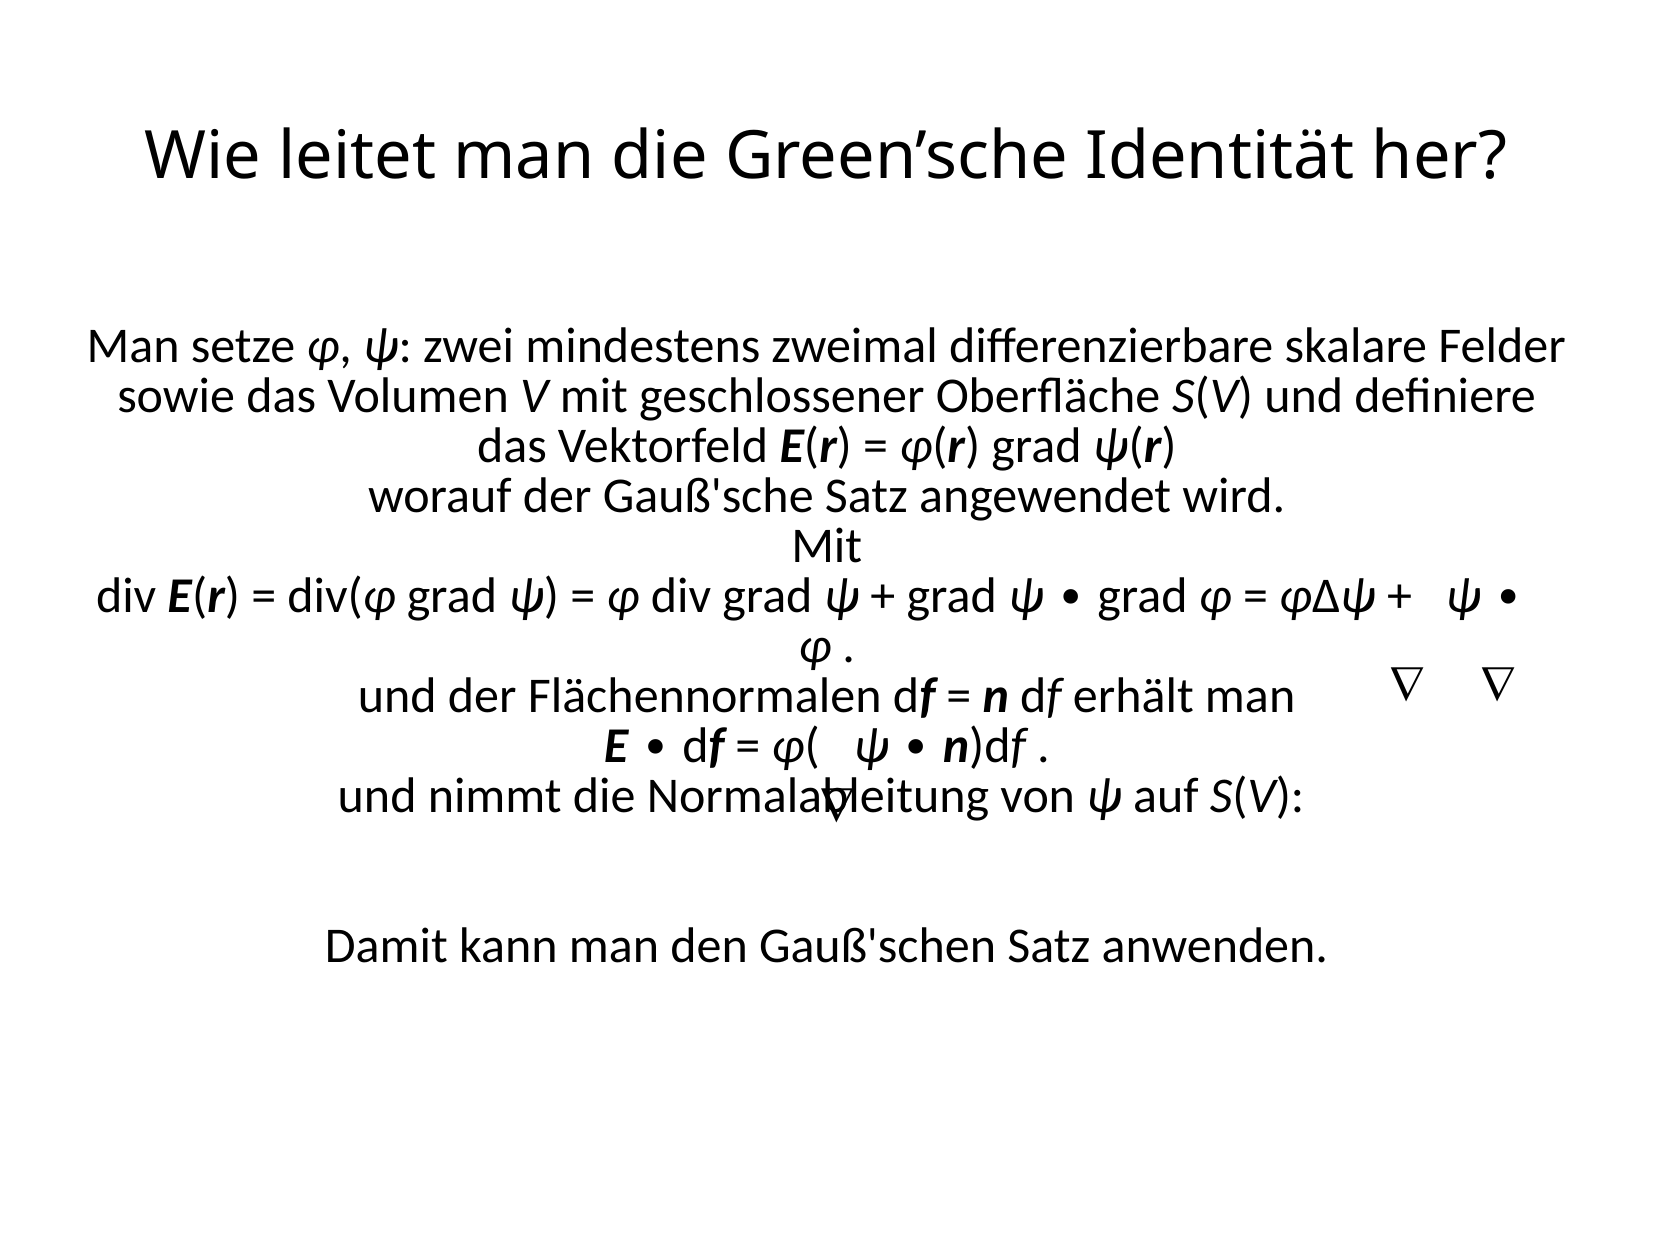

# Wie leitet man die Green’sche Identität her?
Man setze φ, ψ: zwei mindestens zweimal differenzierbare skalare Felder sowie das Volumen V mit geschlossener Oberfläche S(V) und definiere das Vektorfeld E(r) = φ(r) grad ψ(r)
worauf der Gauß'sche Satz angewendet wird.
Mit div E(r) = div(φ grad ψ) = φ div grad ψ + grad ψ ∙ grad φ = φ∆ψ +   ψ ∙   φ .
und der Flächennormalen df = n df erhält man
E ∙ df = φ(   ψ ∙ n)df .
und nimmt die Normalableitung von ψ auf S(V):
Damit kann man den Gauß'schen Satz anwenden.